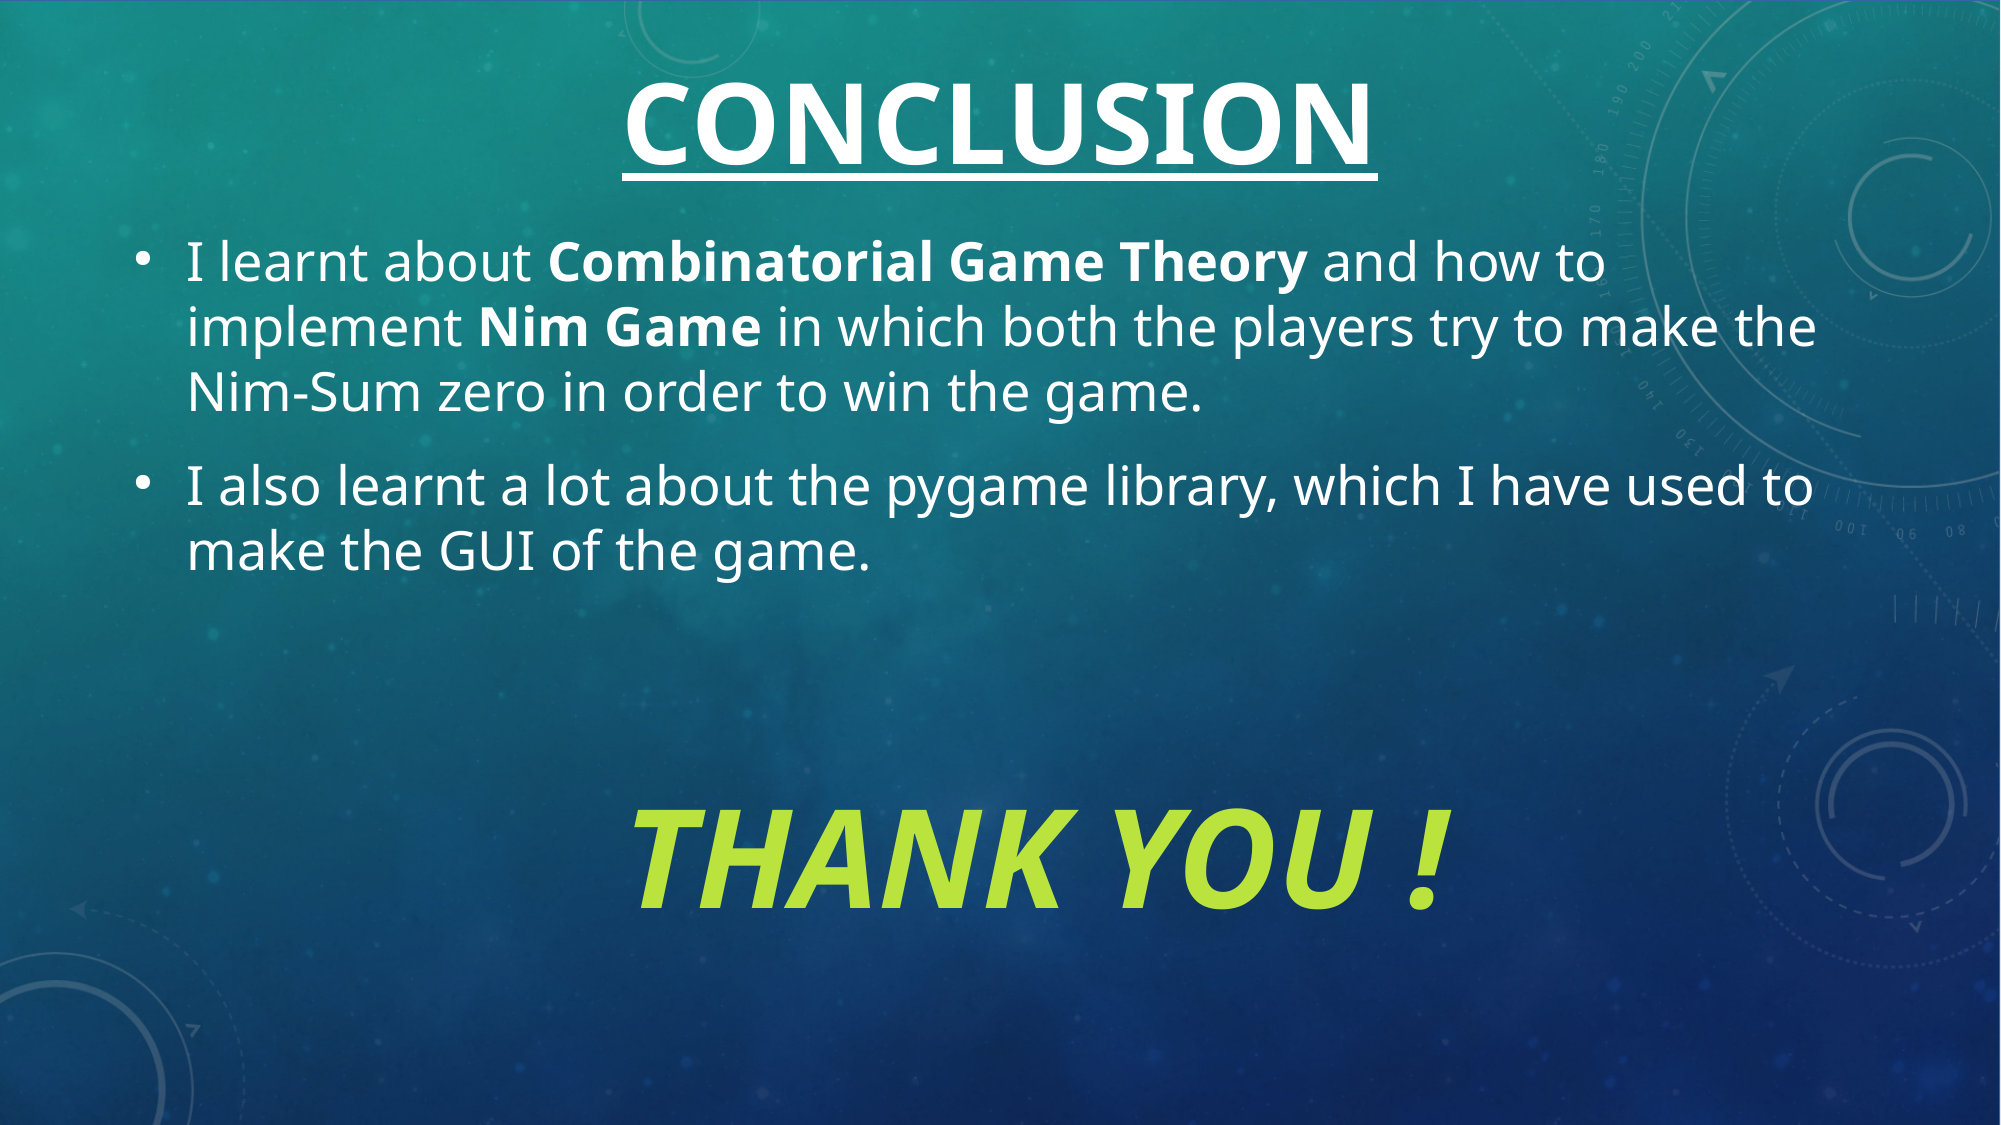

# CONCLUSION
I learnt about Combinatorial Game Theory and how to implement Nim Game in which both the players try to make the Nim-Sum zero in order to win the game.
I also learnt a lot about the pygame library, which I have used to make the GUI of the game.
THANK YOU !